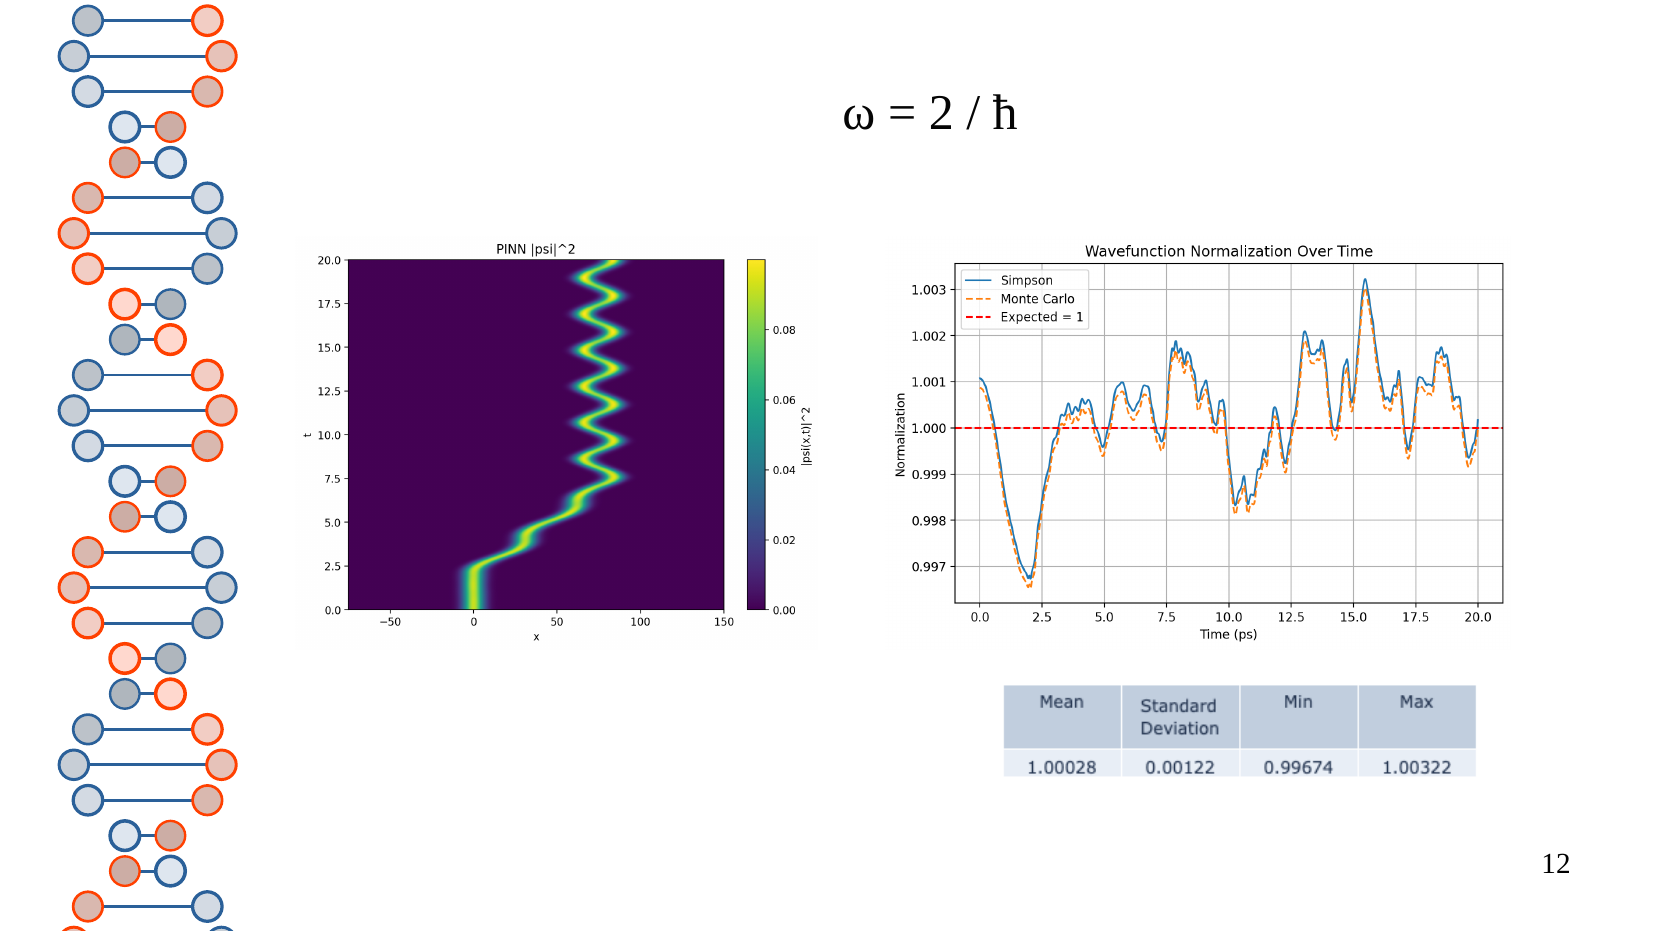

# ω = 2 / ħ
12